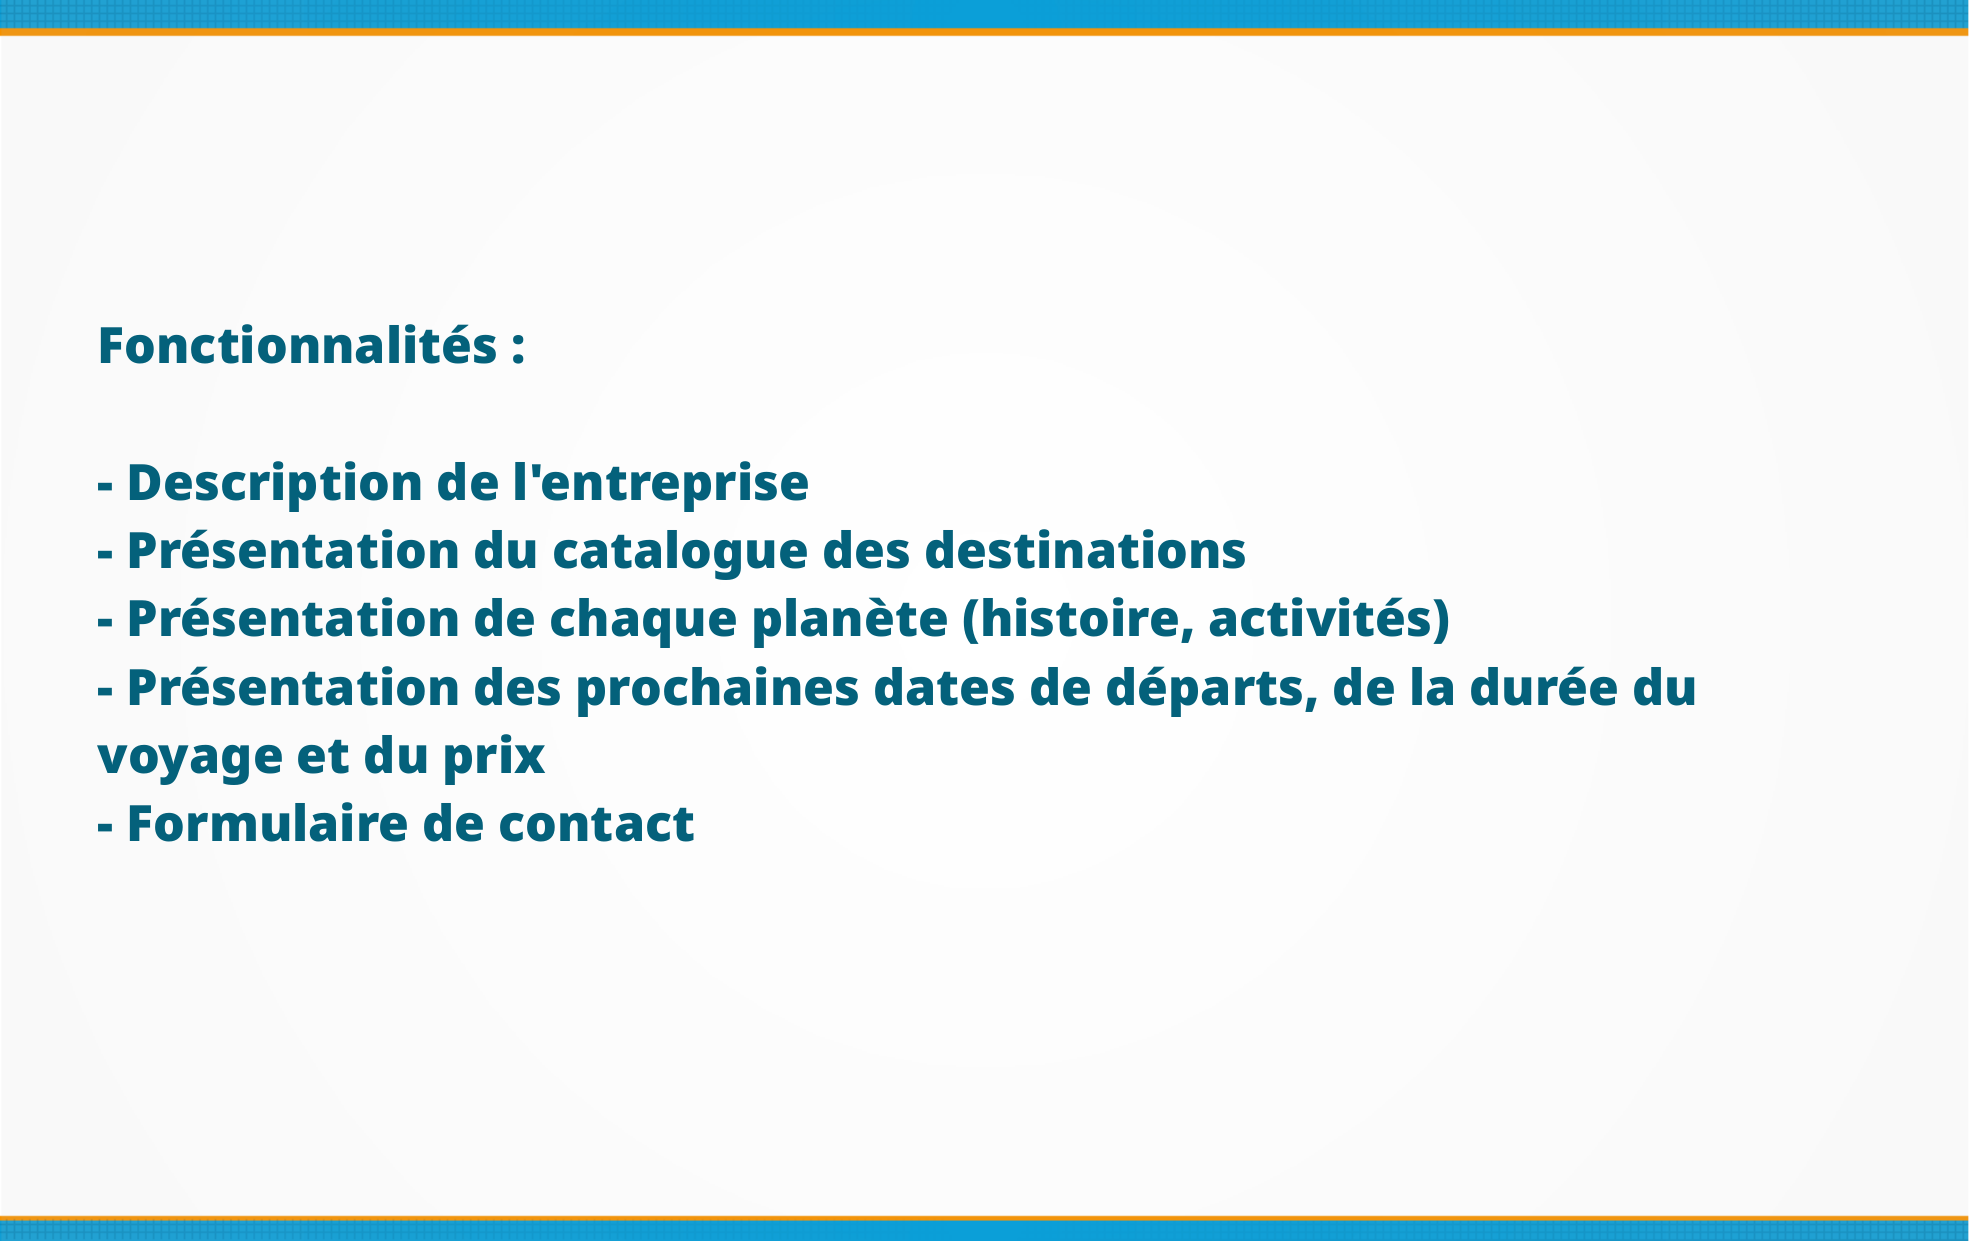

# Fonctionnalités :
- Description de l'entreprise
- Présentation du catalogue des destinations
- Présentation de chaque planète (histoire, activités)
- Présentation des prochaines dates de départs, de la durée du voyage et du prix
- Formulaire de contact